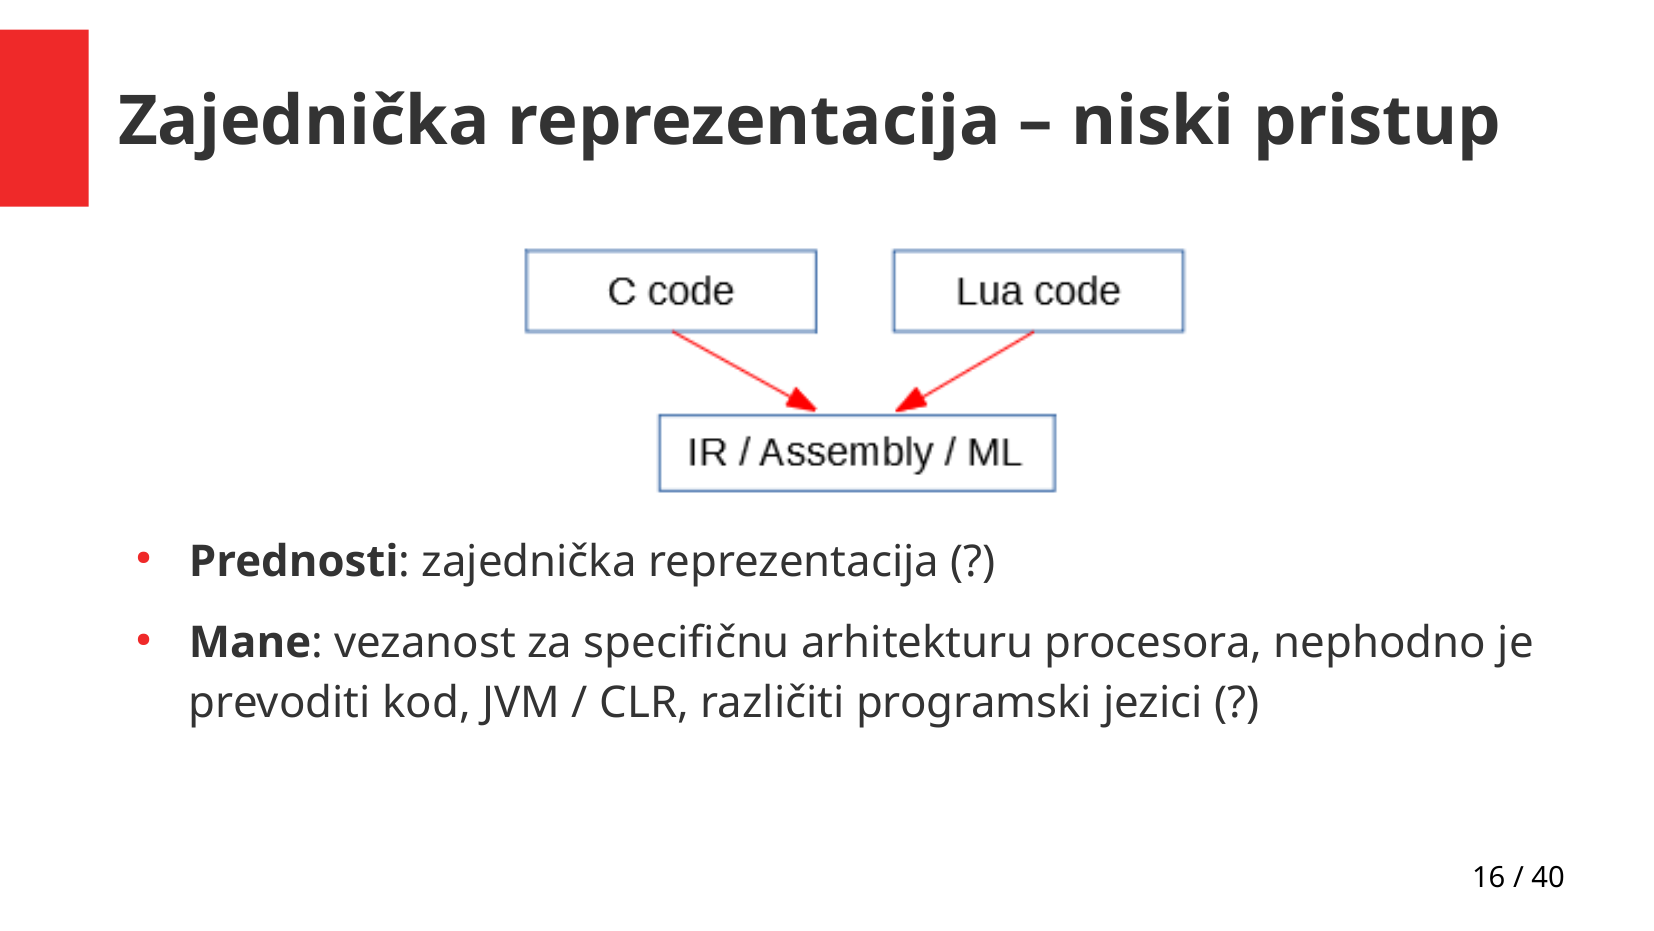

# Zajednička reprezentacija – niski pristup
Prednosti: zajednička reprezentacija (?)
Mane: vezanost za specifičnu arhitekturu procesora, nephodno je prevoditi kod, JVM / CLR, različiti programski jezici (?)
16